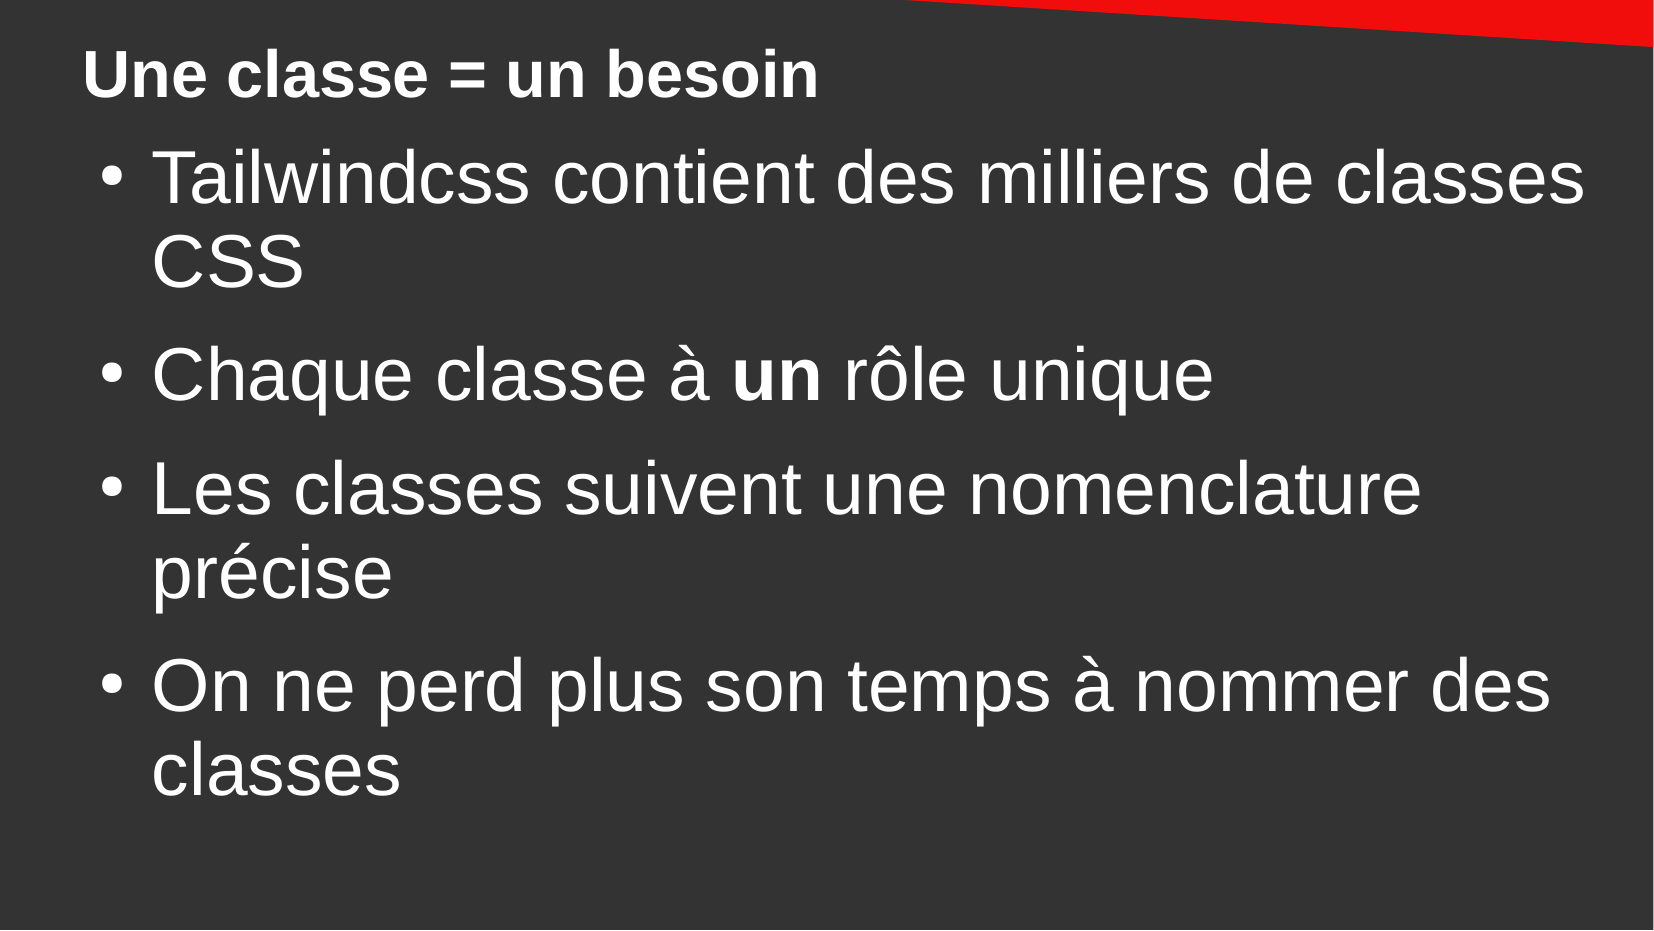

# Une classe = un besoin
Tailwindcss contient des milliers de classes CSS
Chaque classe à un rôle unique
Les classes suivent une nomenclature précise
On ne perd plus son temps à nommer des classes